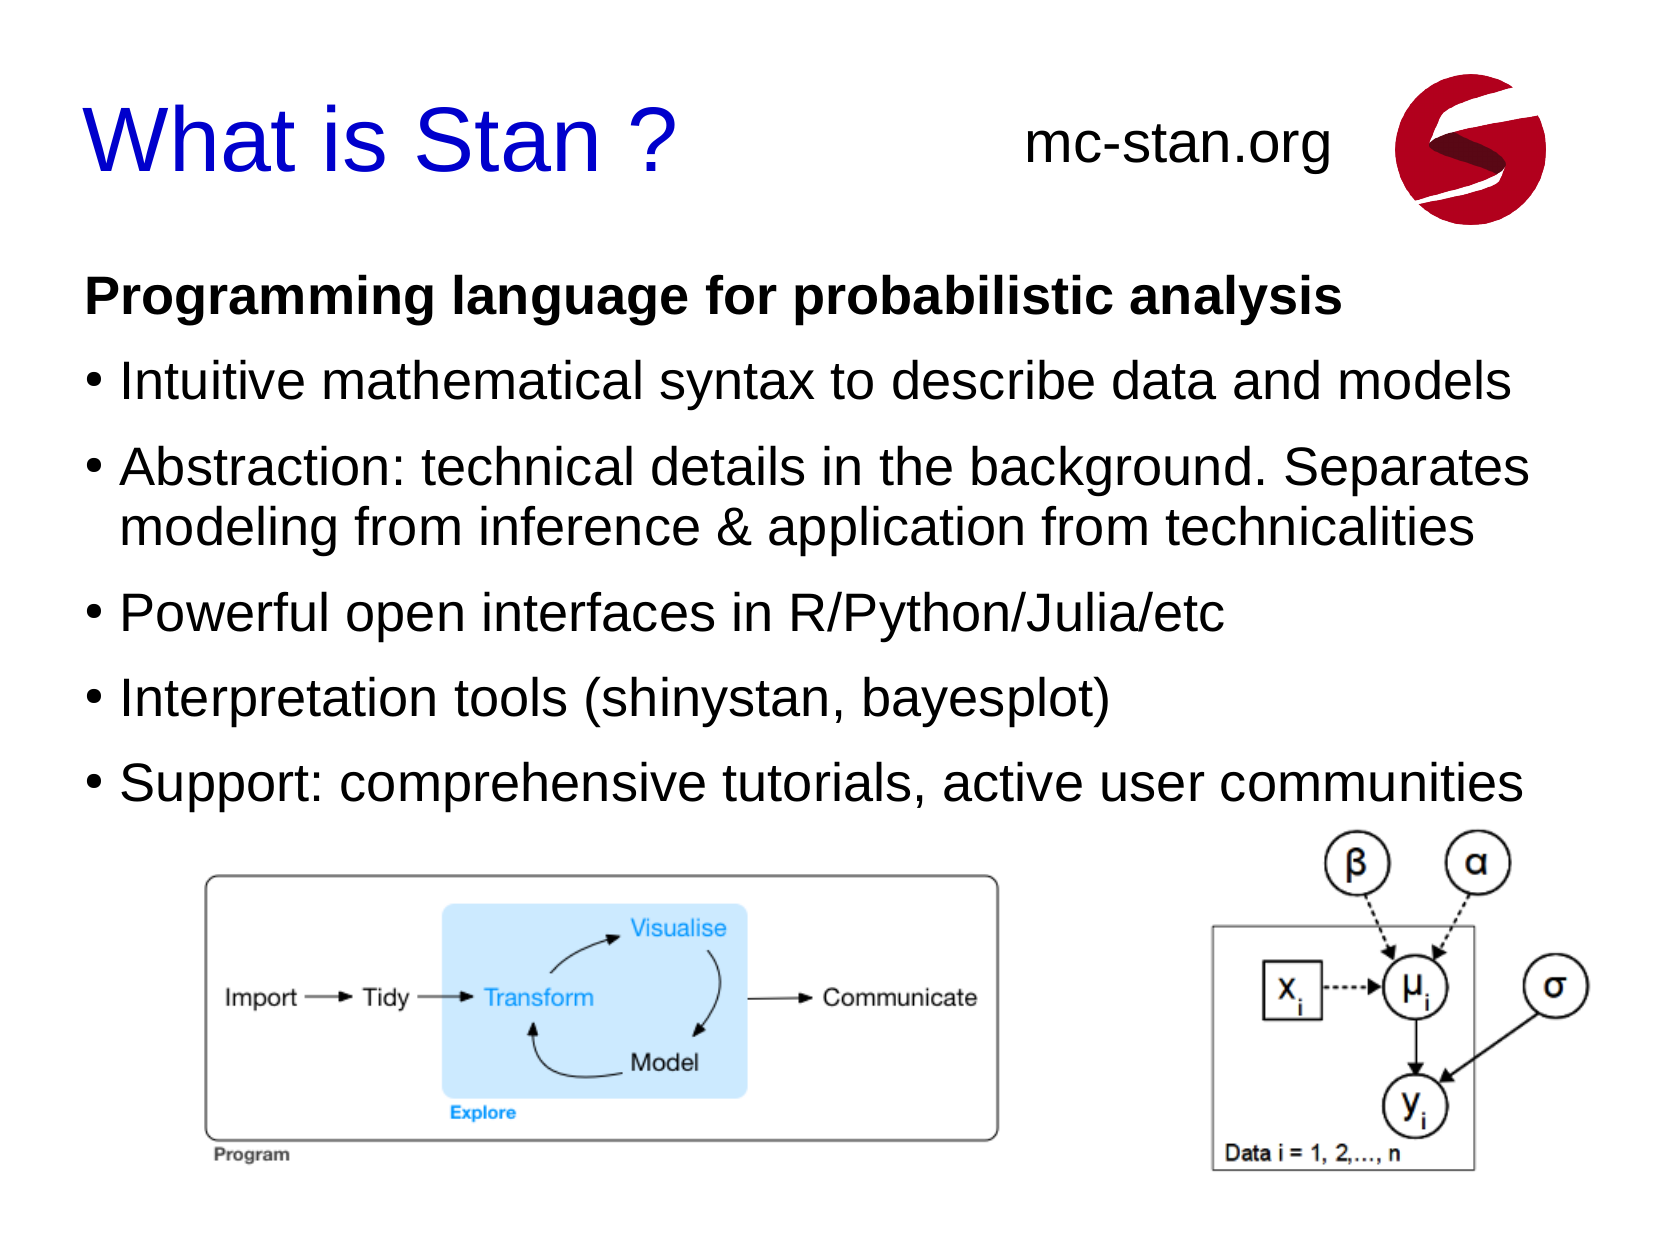

# What is Stan ?
mc-stan.org
Programming language for probabilistic analysis
Intuitive mathematical syntax to describe data and models
Abstraction: technical details in the background. Separates modeling from inference & application from technicalities
Powerful open interfaces in R/Python/Julia/etc
Interpretation tools (shinystan, bayesplot)
Support: comprehensive tutorials, active user communities
21